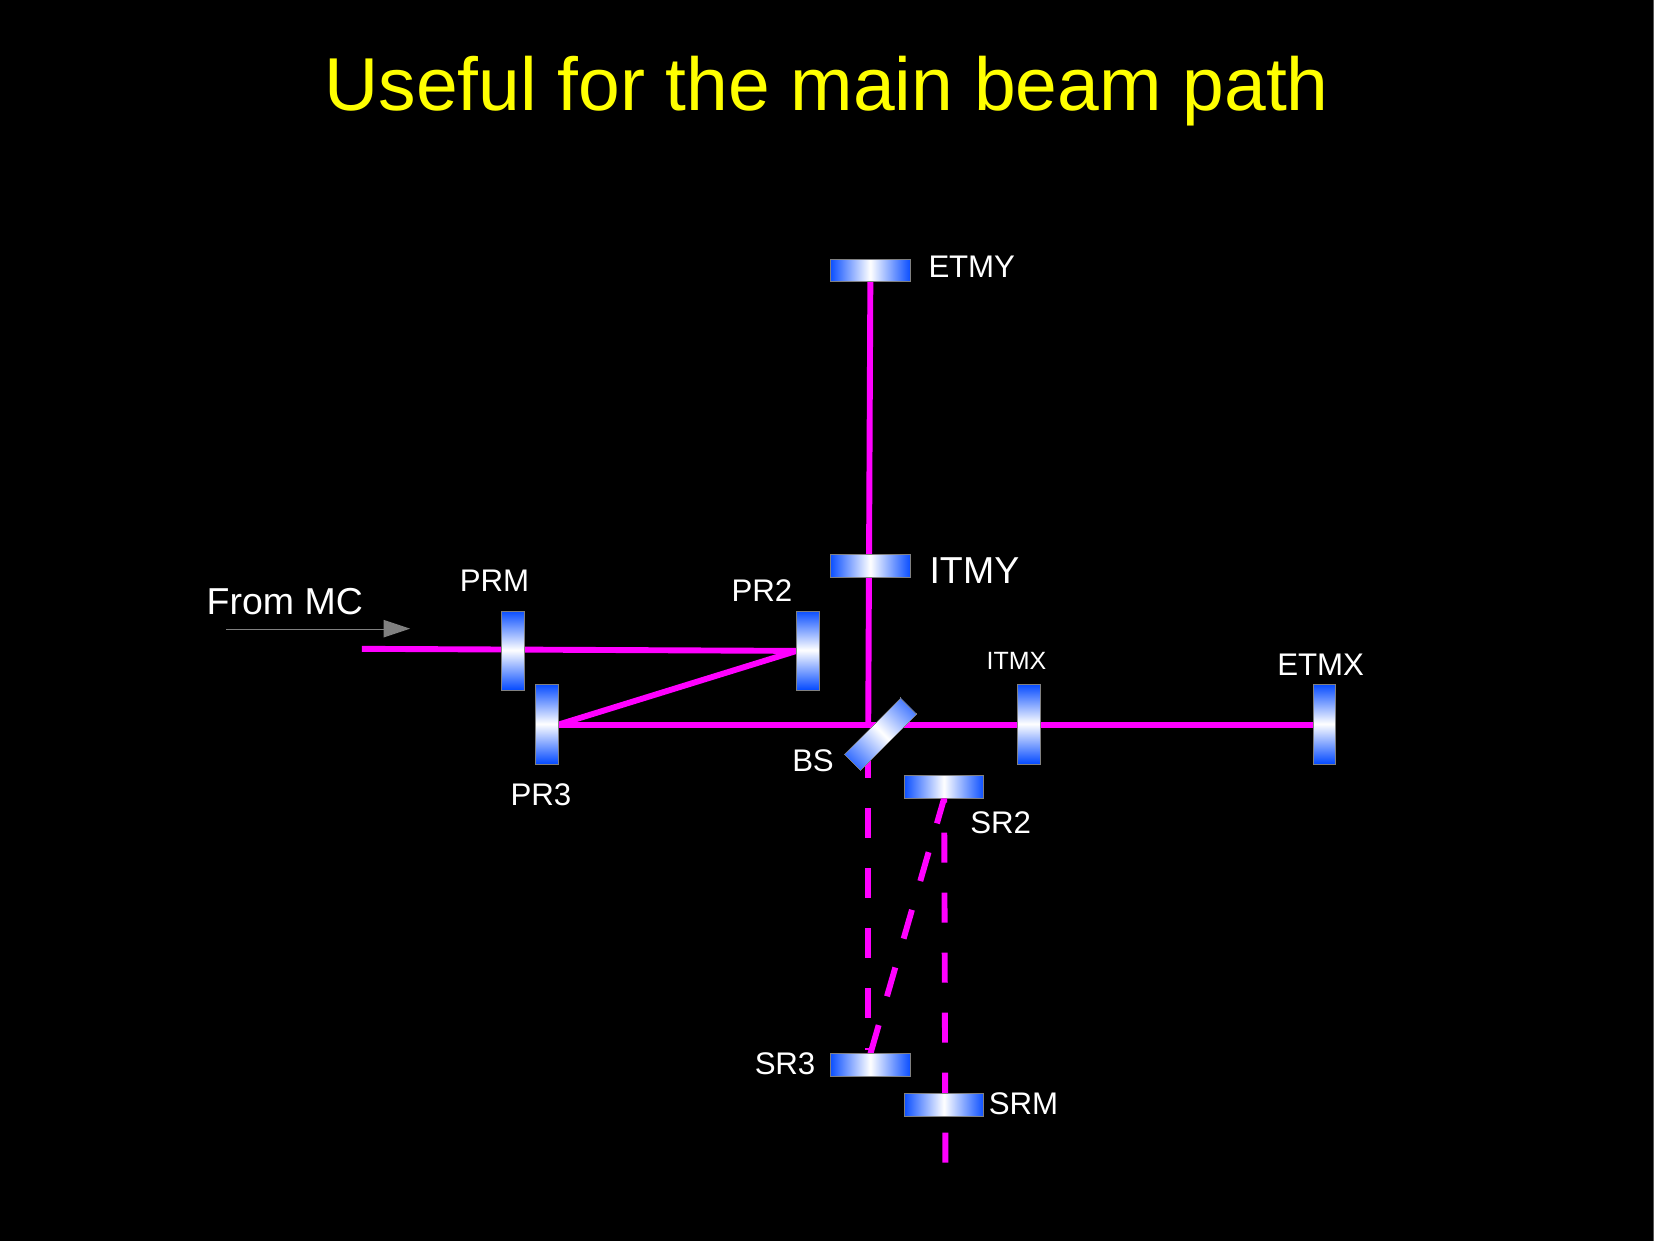

Useful for the main beam path
ETMY
ITMY
PRM
PR2
From MC
ITMX
ETMX
BS
PR3
SR2
SR3
SRM